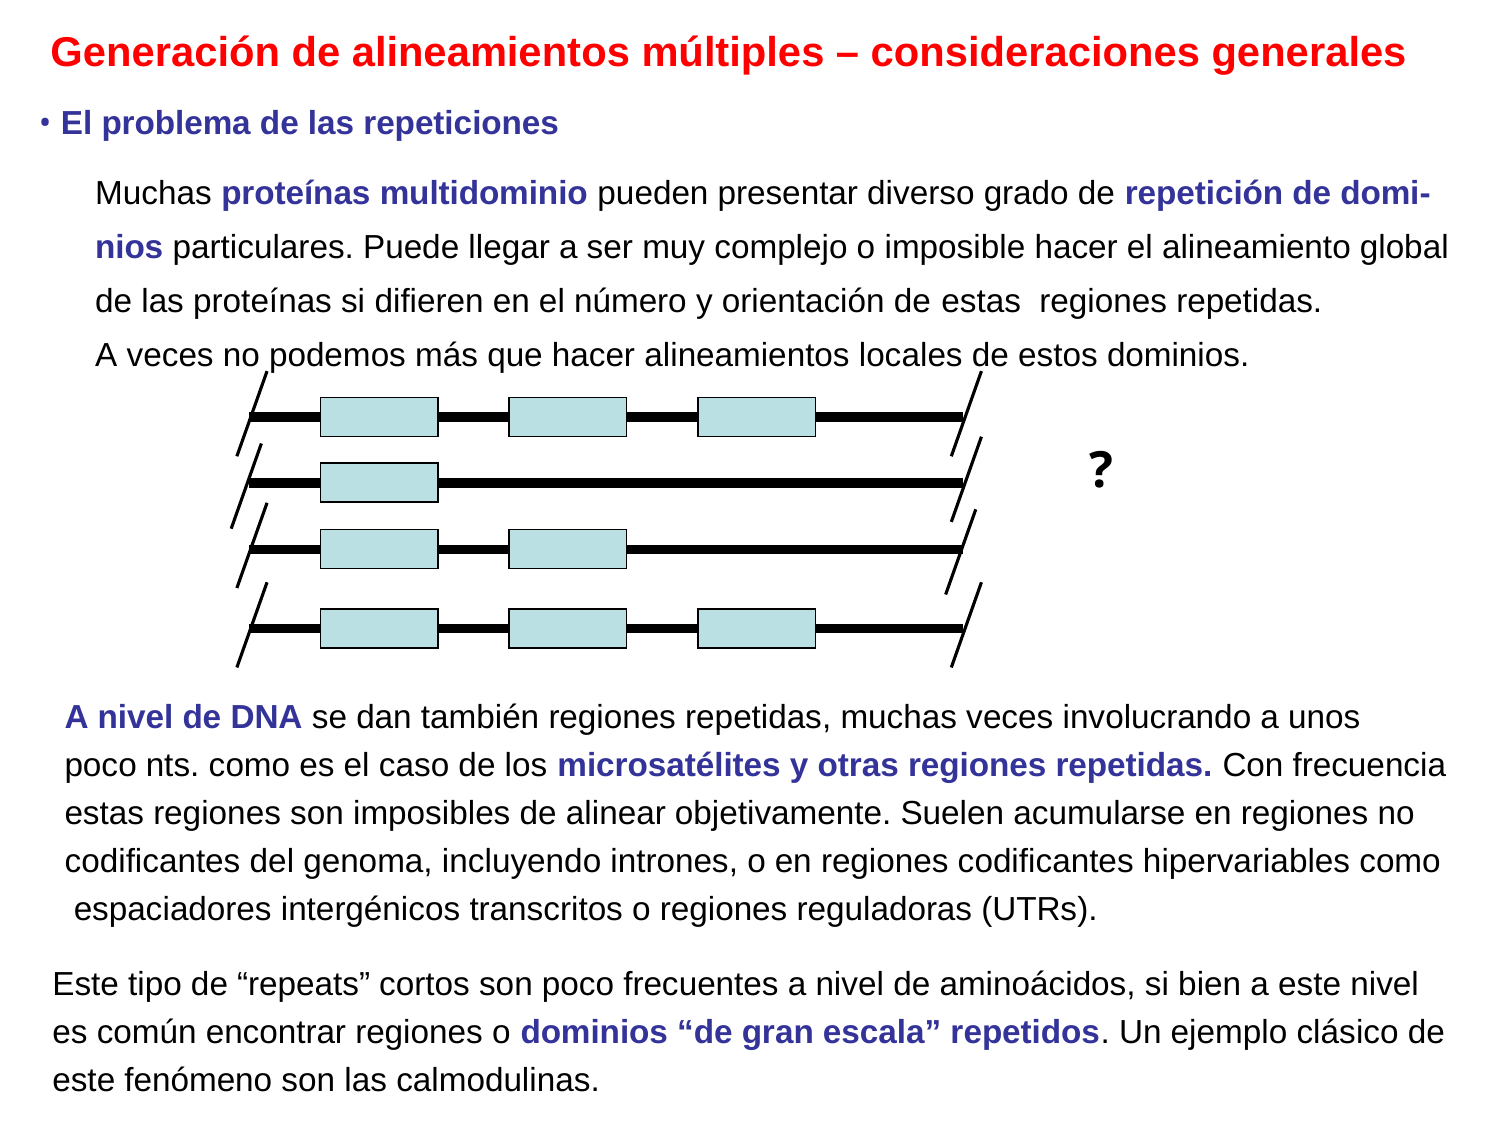

Generación de alineamientos múltiples – consideraciones generales
 El problema de las repeticiones
Muchas proteínas multidominio pueden presentar diverso grado de repetición de domi-
nios particulares. Puede llegar a ser muy complejo o imposible hacer el alineamiento global
de las proteínas si difieren en el número y orientación de estas regiones repetidas.
A veces no podemos más que hacer alineamientos locales de estos dominios.
?
A nivel de DNA se dan también regiones repetidas, muchas veces involucrando a unos
poco nts. como es el caso de los microsatélites y otras regiones repetidas. Con frecuencia
estas regiones son imposibles de alinear objetivamente. Suelen acumularse en regiones no
codificantes del genoma, incluyendo intrones, o en regiones codificantes hipervariables como
 espaciadores intergénicos transcritos o regiones reguladoras (UTRs).
Este tipo de “repeats” cortos son poco frecuentes a nivel de aminoácidos, si bien a este nivel
es común encontrar regiones o dominios “de gran escala” repetidos. Un ejemplo clásico de
este fenómeno son las calmodulinas.